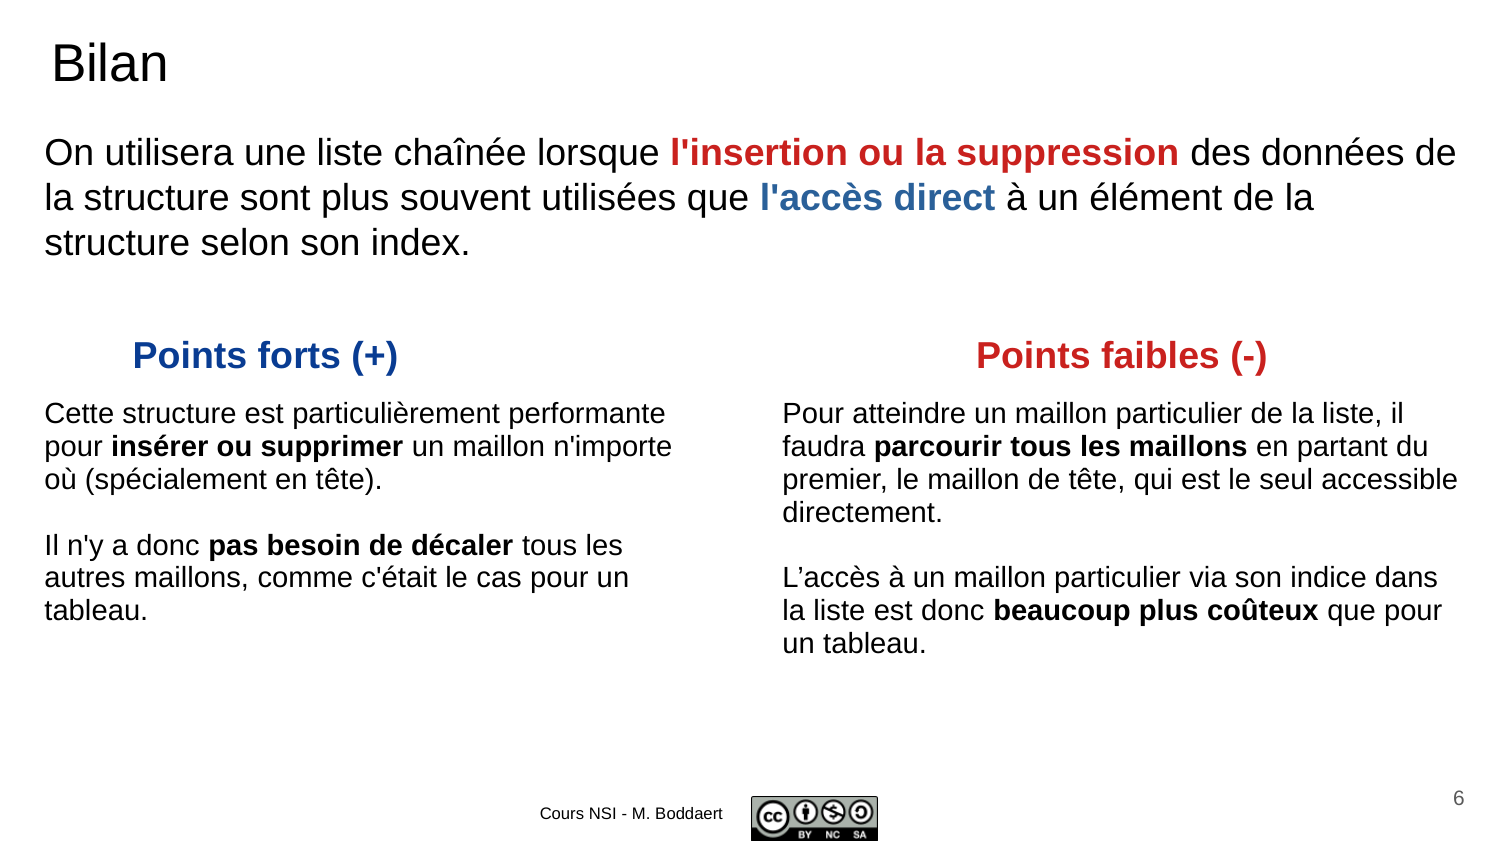

# Bilan
On utilisera une liste chaînée lorsque l'insertion ou la suppression des données de la structure sont plus souvent utilisées que l'accès direct à un élément de la structure selon son index.
Points forts (+)
Points faibles (-)
Cette structure est particulièrement performante pour insérer ou supprimer un maillon n'importe où (spécialement en tête).
Il n'y a donc pas besoin de décaler tous les autres maillons, comme c'était le cas pour un tableau.
Pour atteindre un maillon particulier de la liste, il faudra parcourir tous les maillons en partant du premier, le maillon de tête, qui est le seul accessible directement.
L’accès à un maillon particulier via son indice dans la liste est donc beaucoup plus coûteux que pour un tableau.